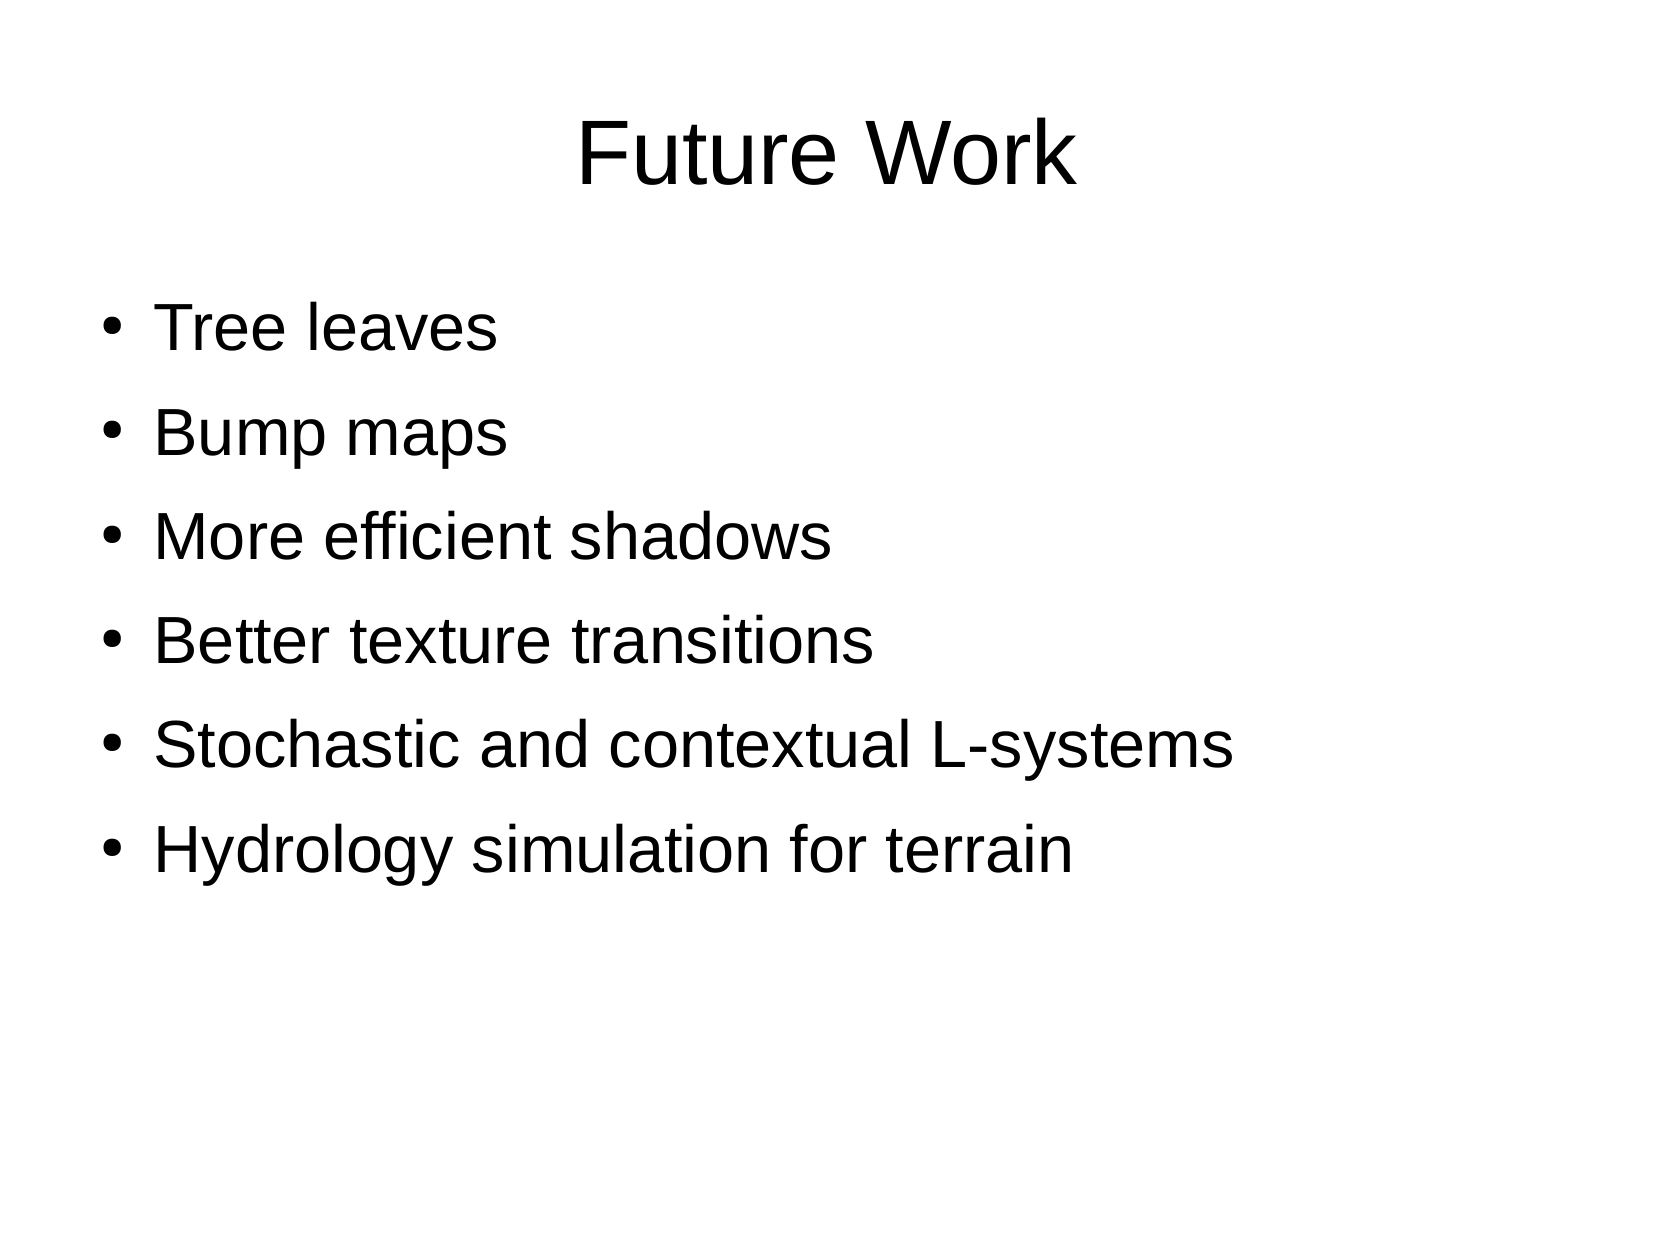

# Future Work
Tree leaves
Bump maps
More efficient shadows
Better texture transitions
Stochastic and contextual L-systems
Hydrology simulation for terrain